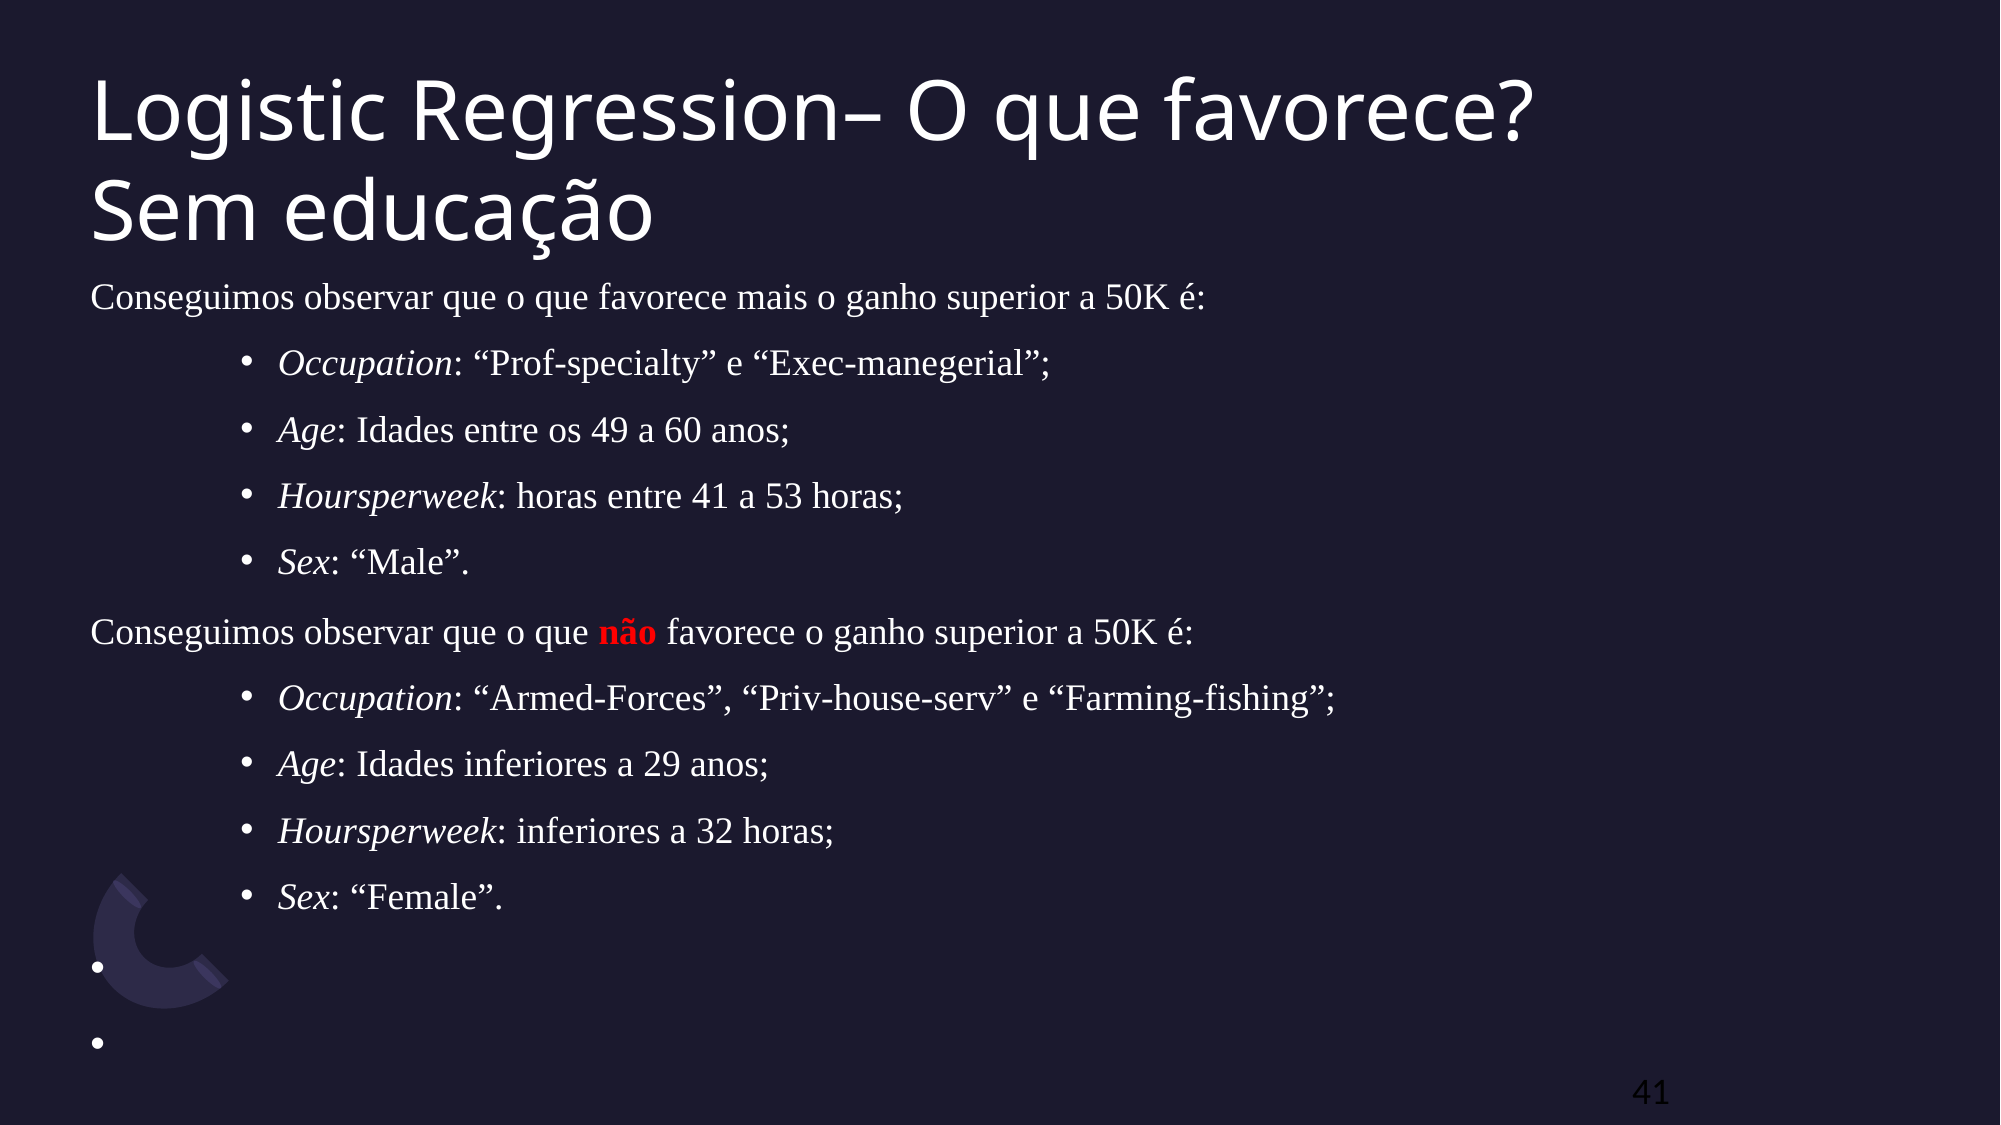

# Logistic Regression– O que favorece? Sem educação
Conseguimos observar que o que favorece mais o ganho superior a 50K é:
Occupation: “Prof-specialty” e “Exec-manegerial”;
Age: Idades entre os 49 a 60 anos;
Hoursperweek: horas entre 41 a 53 horas;
Sex: “Male”.
Conseguimos observar que o que não favorece o ganho superior a 50K é:
Occupation: “Armed-Forces”, “Priv-house-serv” e “Farming-fishing”;
Age: Idades inferiores a 29 anos;
Hoursperweek: inferiores a 32 horas;
Sex: “Female”.